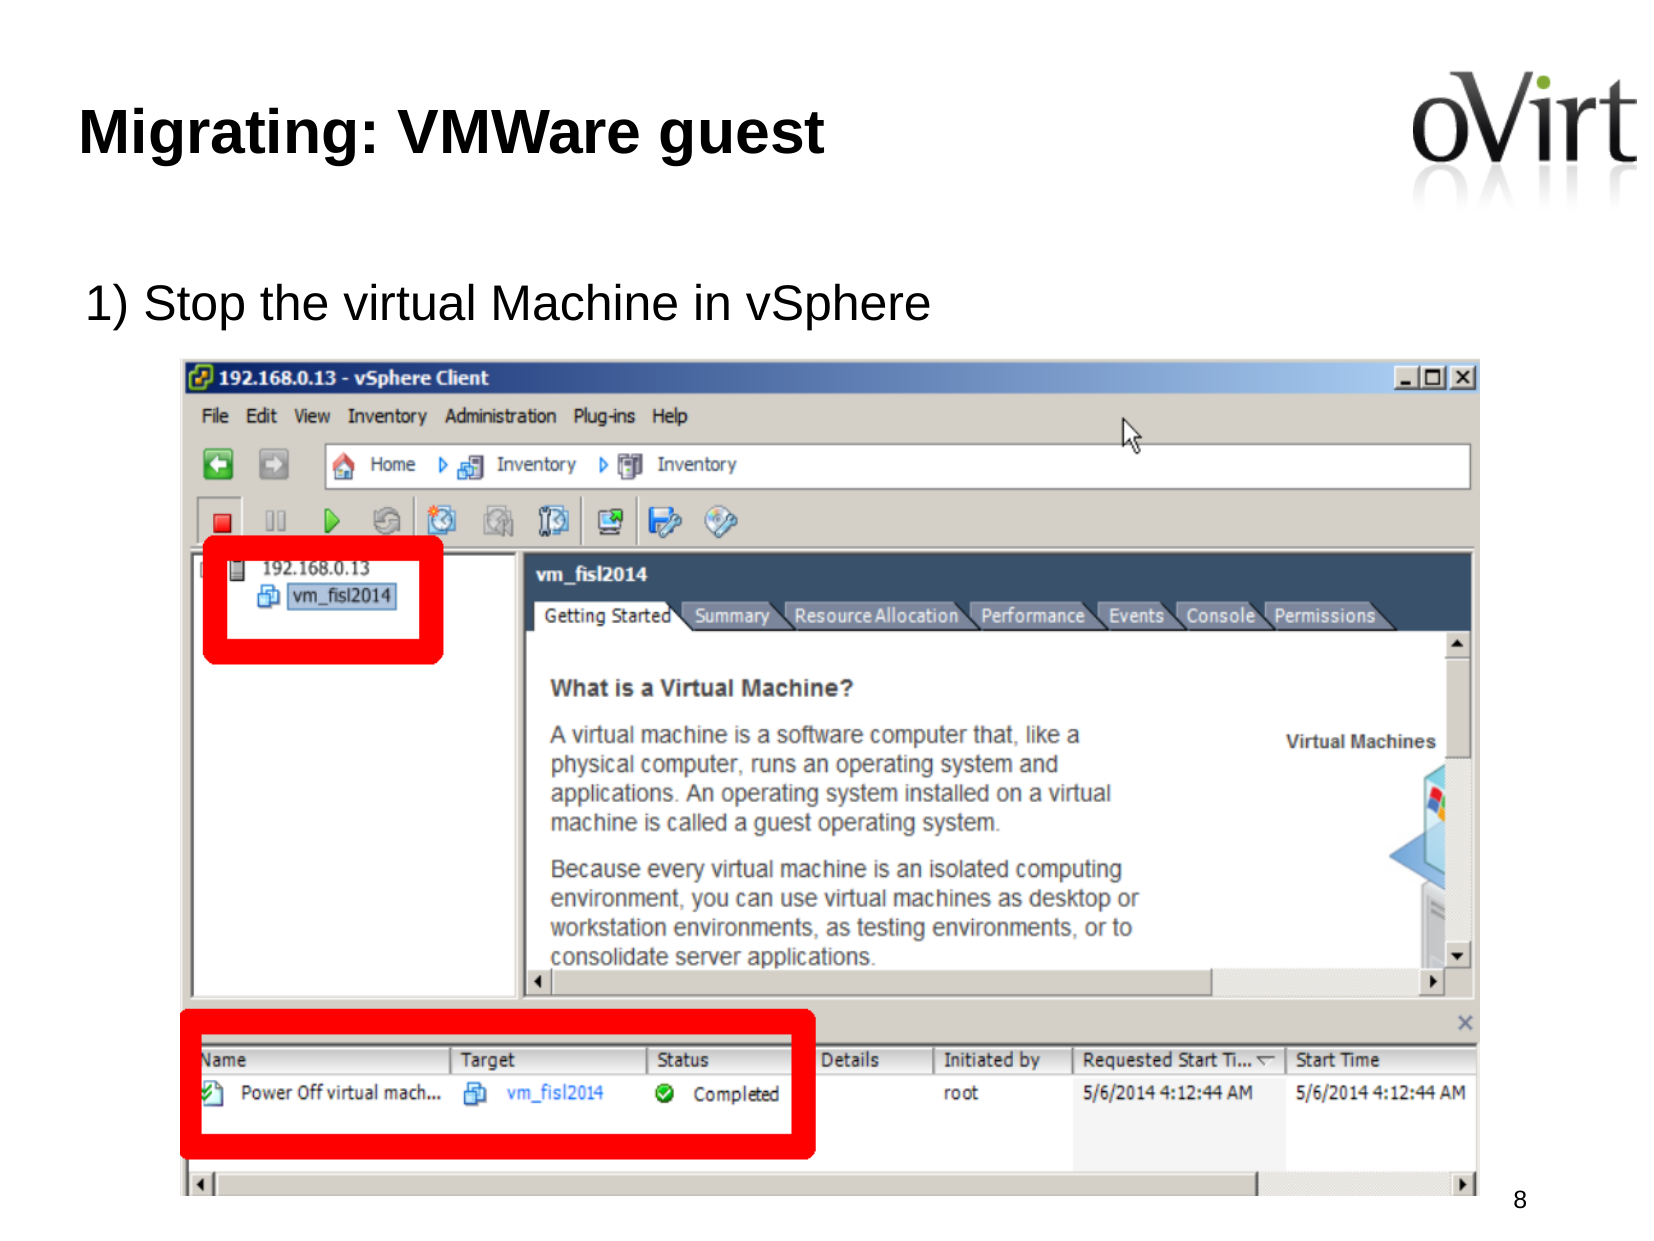

Migrating: VMWare guest
1) Stop the virtual Machine in vSphere